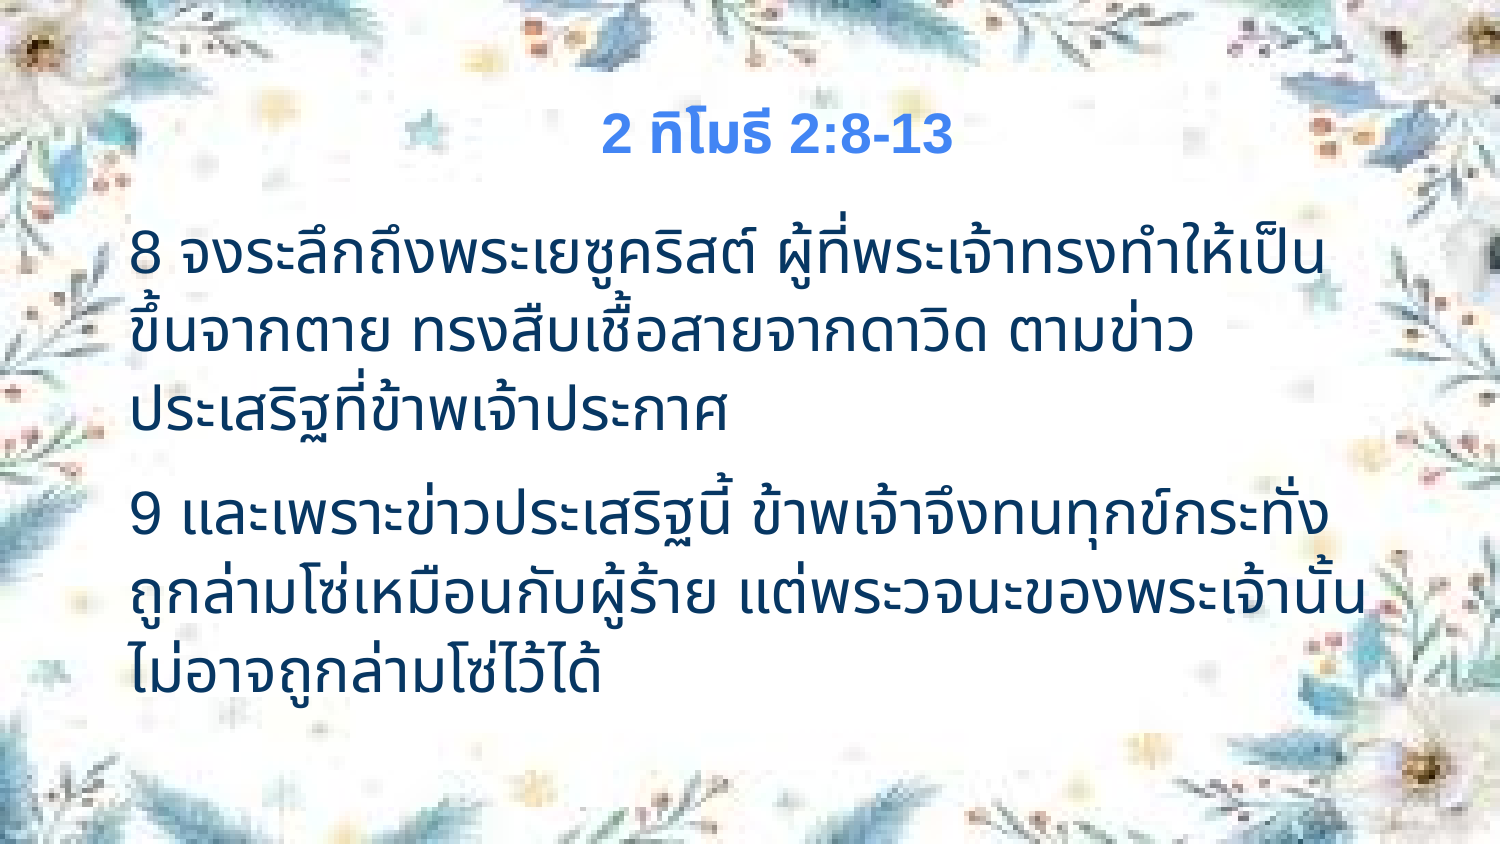

# 2 ทิโมธี 2:8-13
8 จงระลึกถึงพระเยซูคริสต์ ผู้ที่พระเจ้าทรงทำให้เป็นขึ้นจากตาย ทรงสืบเชื้อสายจากดาวิด ตามข่าวประเสริฐที่ข้าพเจ้าประกาศ
9 และเพราะข่าวประเสริฐนี้ ข้าพเจ้าจึงทนทุกข์กระทั่งถูกล่ามโซ่เหมือนกับผู้ร้าย แต่พระวจนะของพระเจ้านั้นไม่อาจถูกล่ามโซ่ไว้ได้